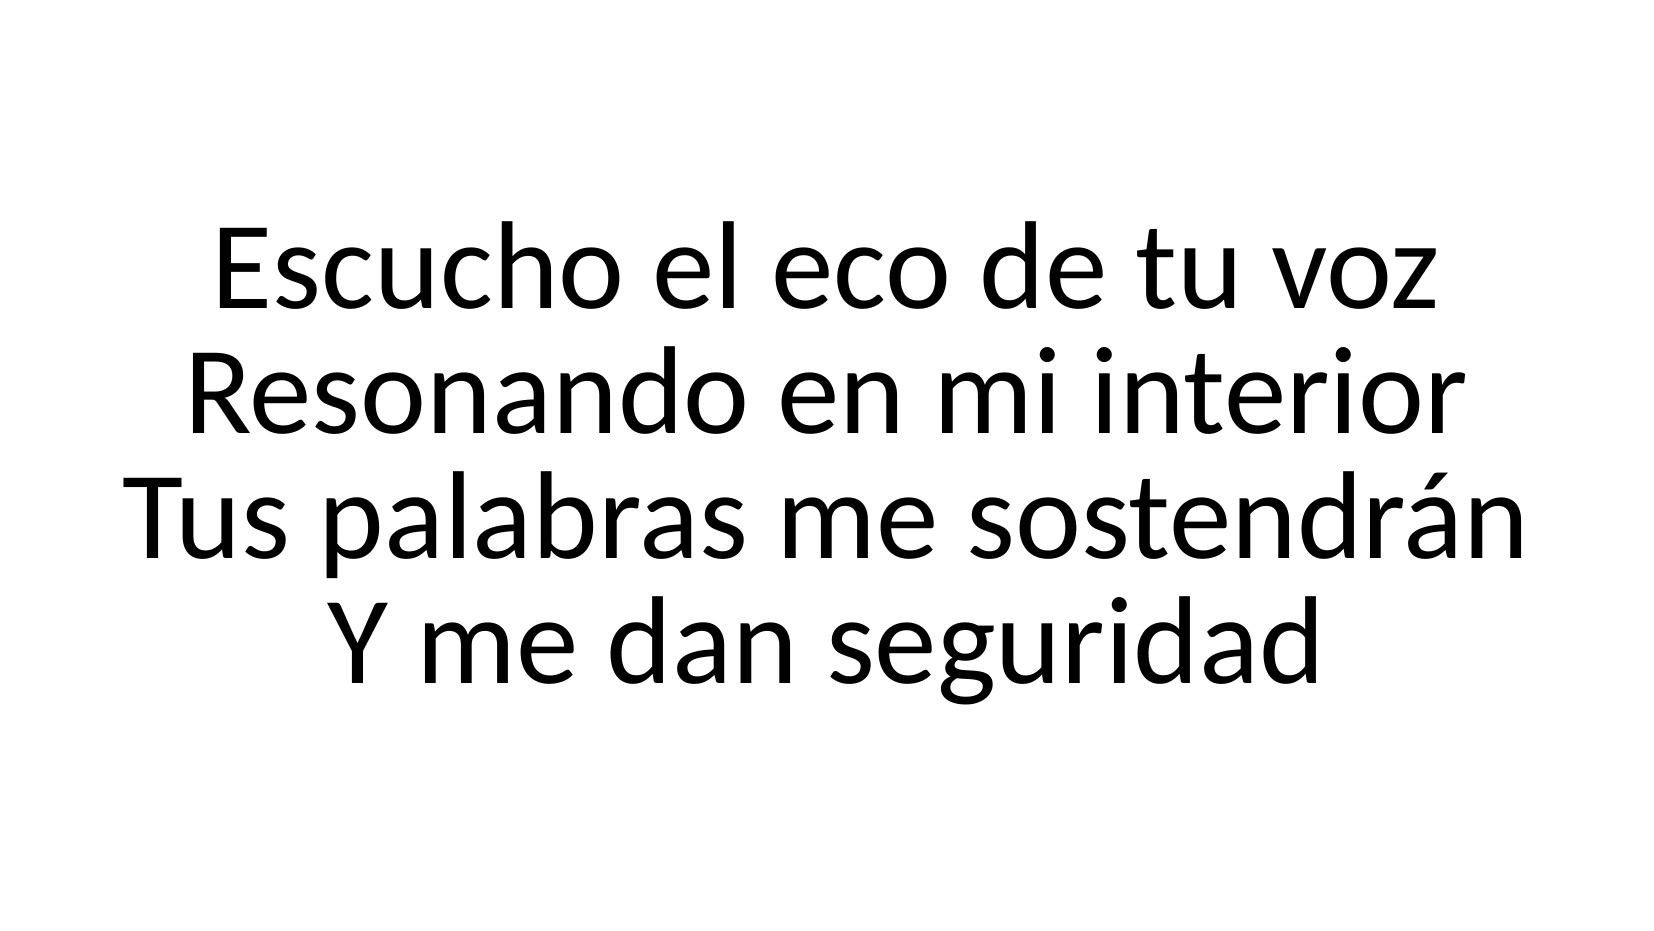

# Escucho el eco de tu voz Resonando en mi interior Tus palabras me sostendrán Y me dan seguridad